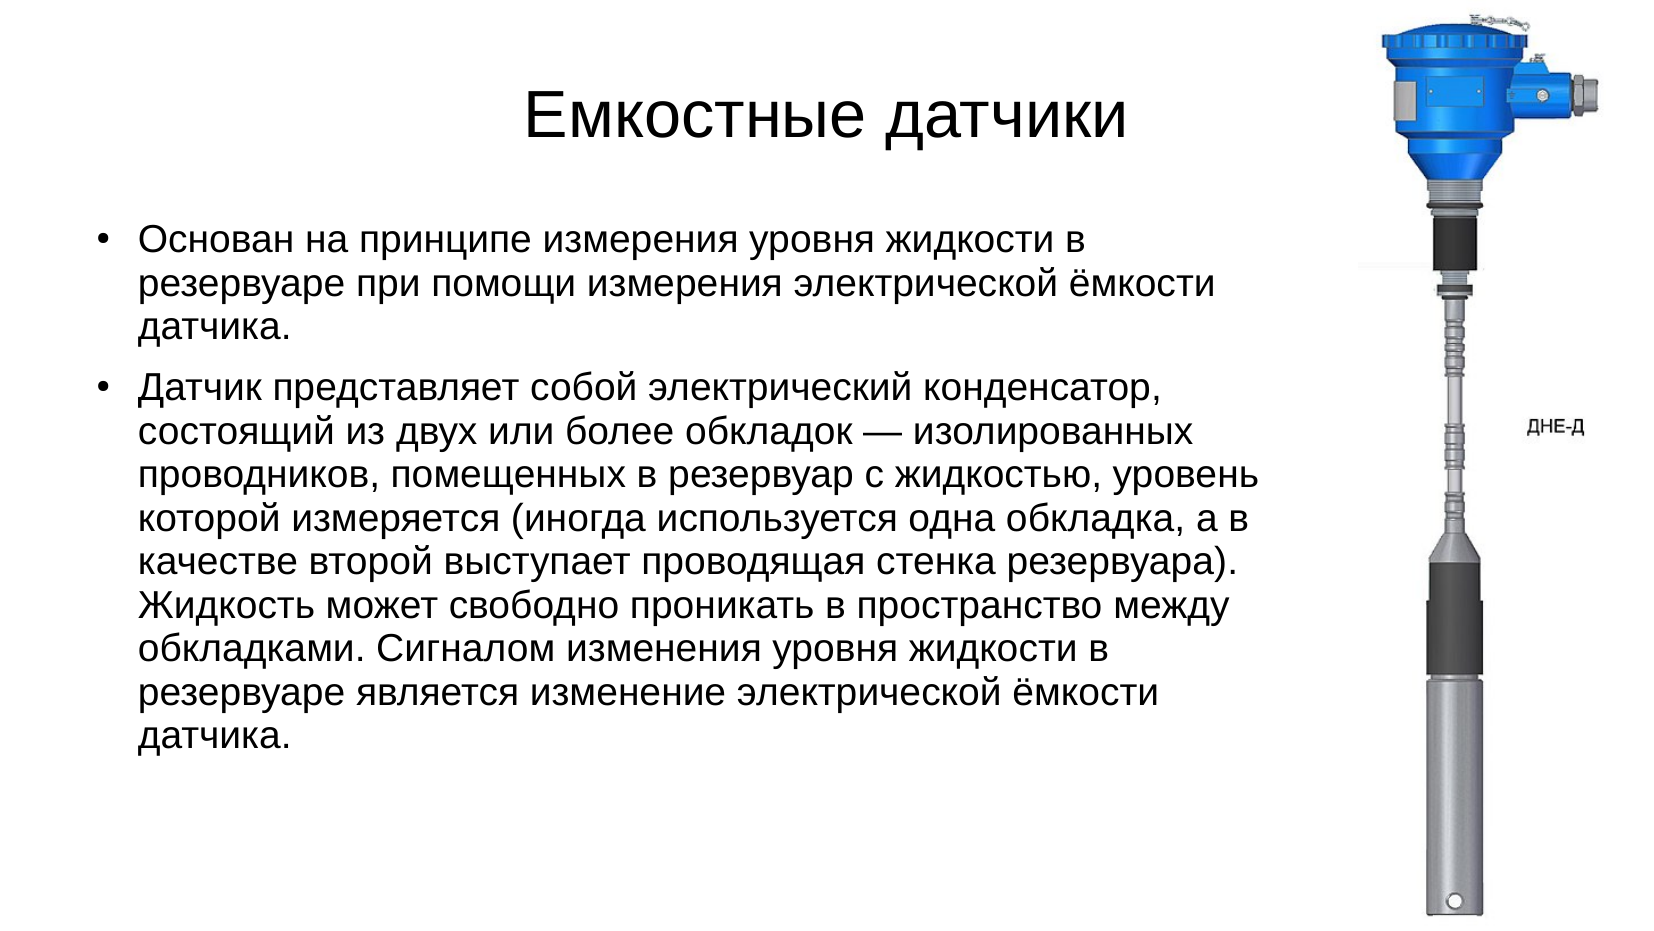

# Емкостные датчики
Основан на принципе измерения уровня жидкости в резервуаре при помощи измерения электрической ёмкости датчика.
Датчик представляет собой электрический конденсатор, состоящий из двух или более обкладок — изолированных проводников, помещенных в резервуар с жидкостью, уровень которой измеряется (иногда используется одна обкладка, а в качестве второй выступает проводящая стенка резервуара). Жидкость может свободно проникать в пространство между обкладками. Сигналом изменения уровня жидкости в резервуаре является изменение электрической ёмкости датчика.